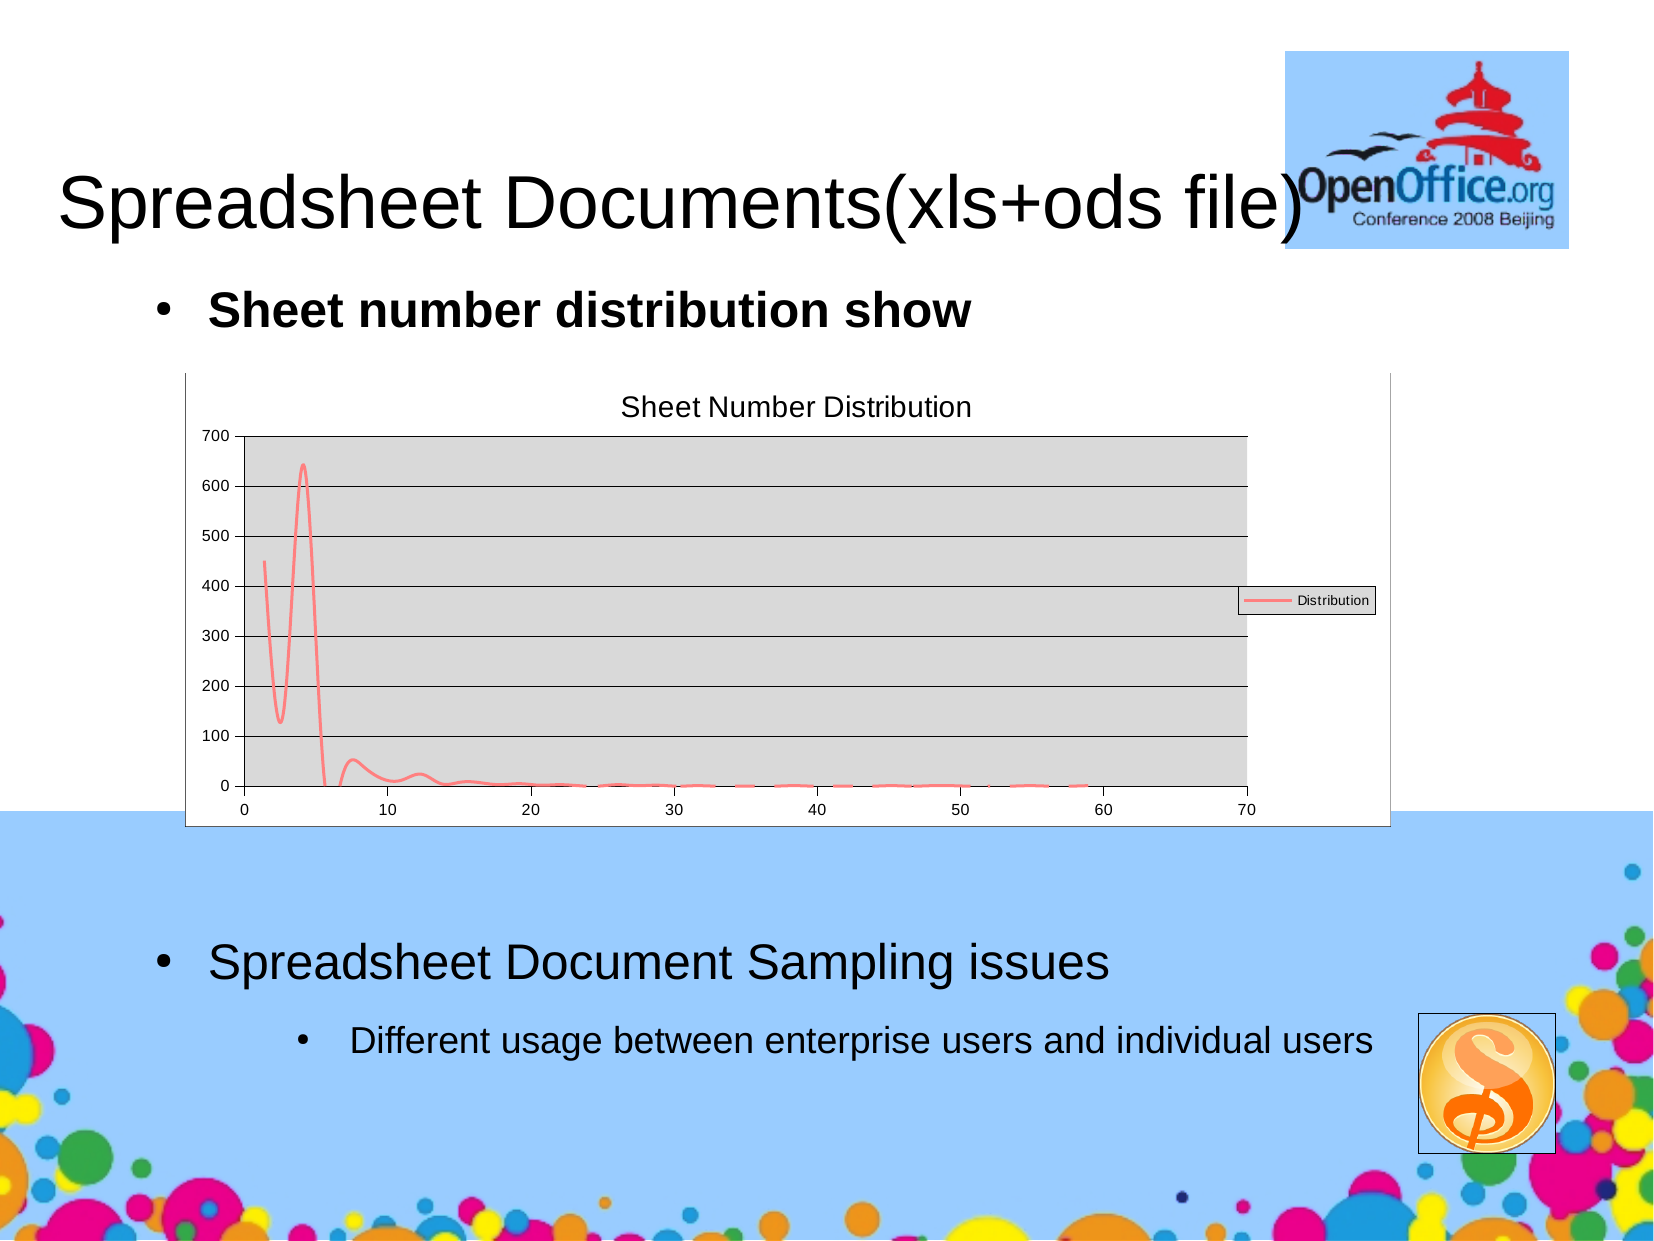

# Spreadsheet Documents(xls+ods file)
Sheet number distribution show
### Chart: Sheet Number Distribution
| Category | Distribution |
|---|---|Spreadsheet Document Sampling issues
Different usage between enterprise users and individual users